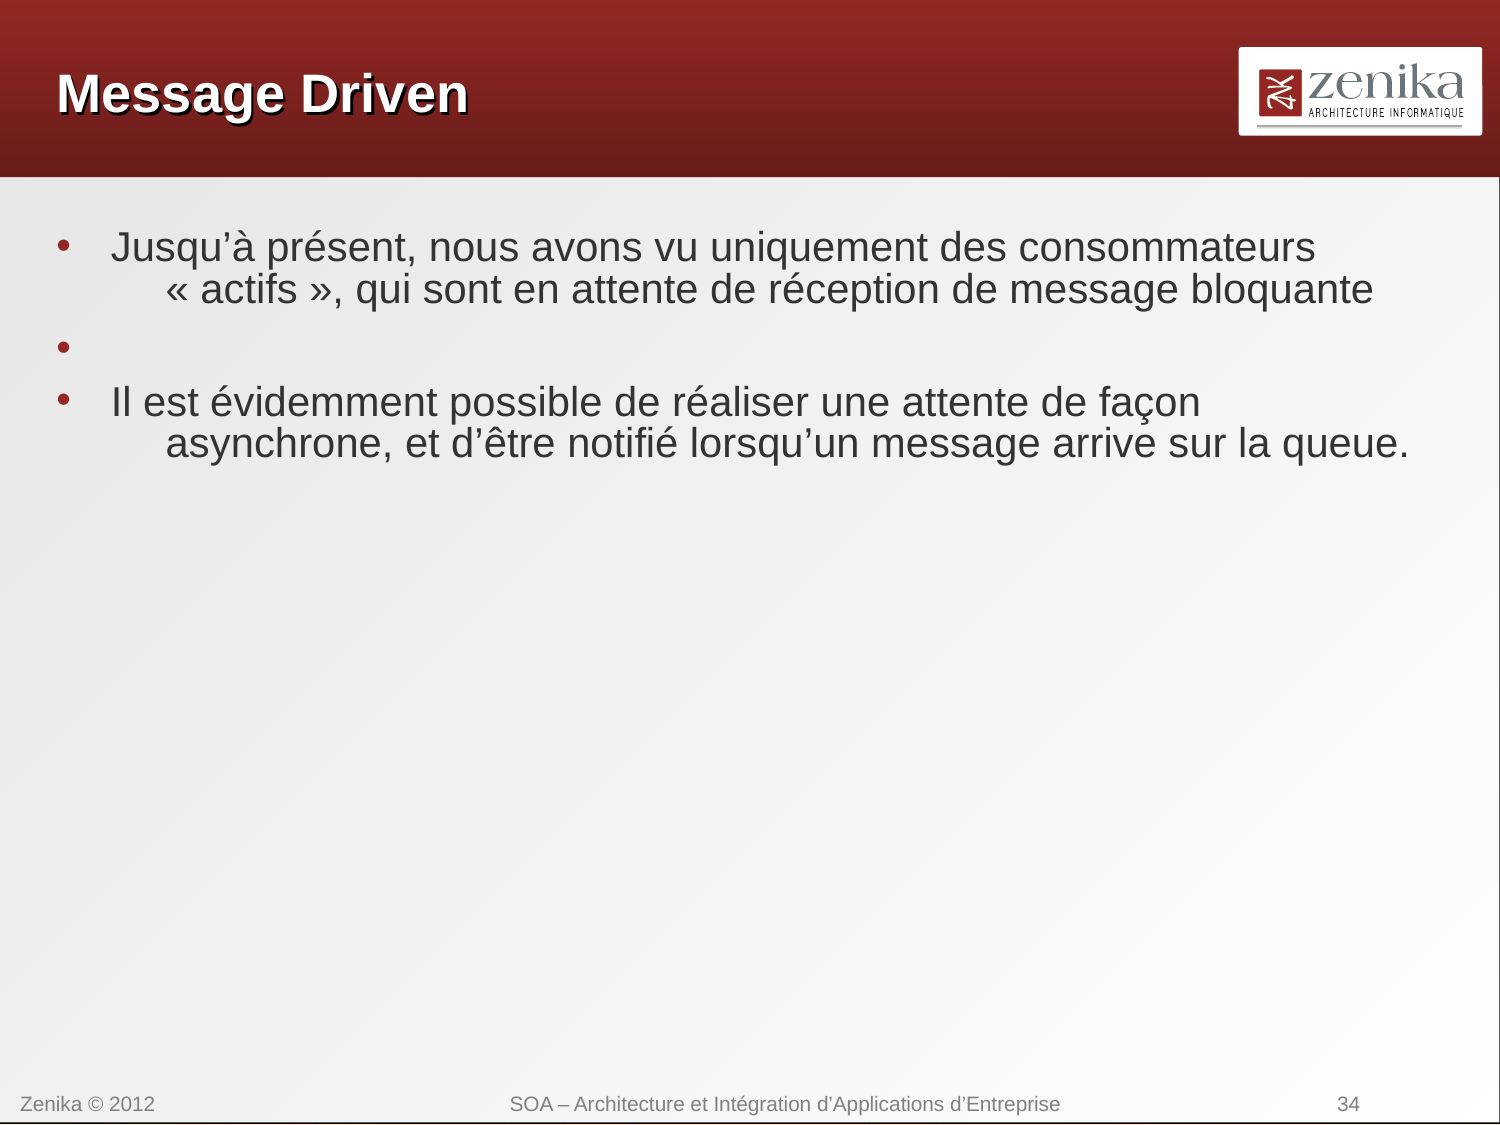

Message Driven
Jusqu’à présent, nous avons vu uniquement des consommateurs « actifs », qui sont en attente de réception de message bloquante
Il est évidemment possible de réaliser une attente de façon asynchrone, et d’être notifié lorsqu’un message arrive sur la queue.